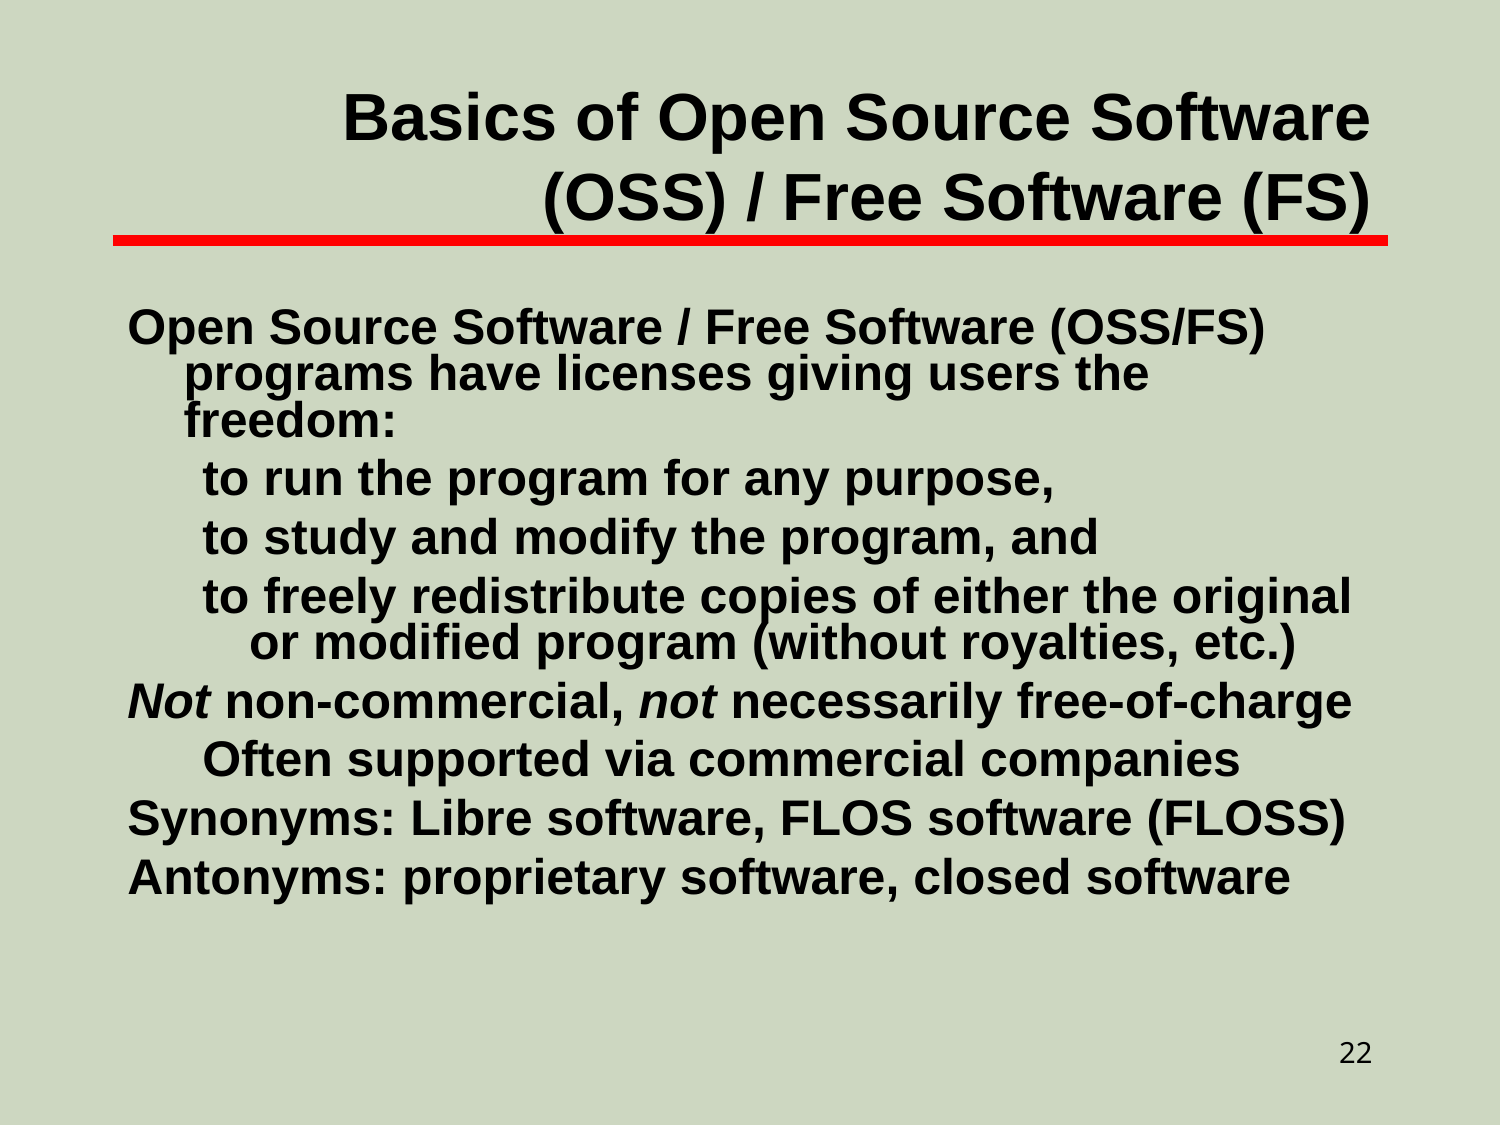

# Basics of Open Source Software (OSS) / Free Software (FS)
Open Source Software / Free Software (OSS/FS) programs have licenses giving users the freedom:
to run the program for any purpose,
to study and modify the program, and
to freely redistribute copies of either the original or modified program (without royalties, etc.)
Not non-commercial, not necessarily free-of-charge
Often supported via commercial companies
Synonyms: Libre software, FLOS software (FLOSS)
Antonyms: proprietary software, closed software